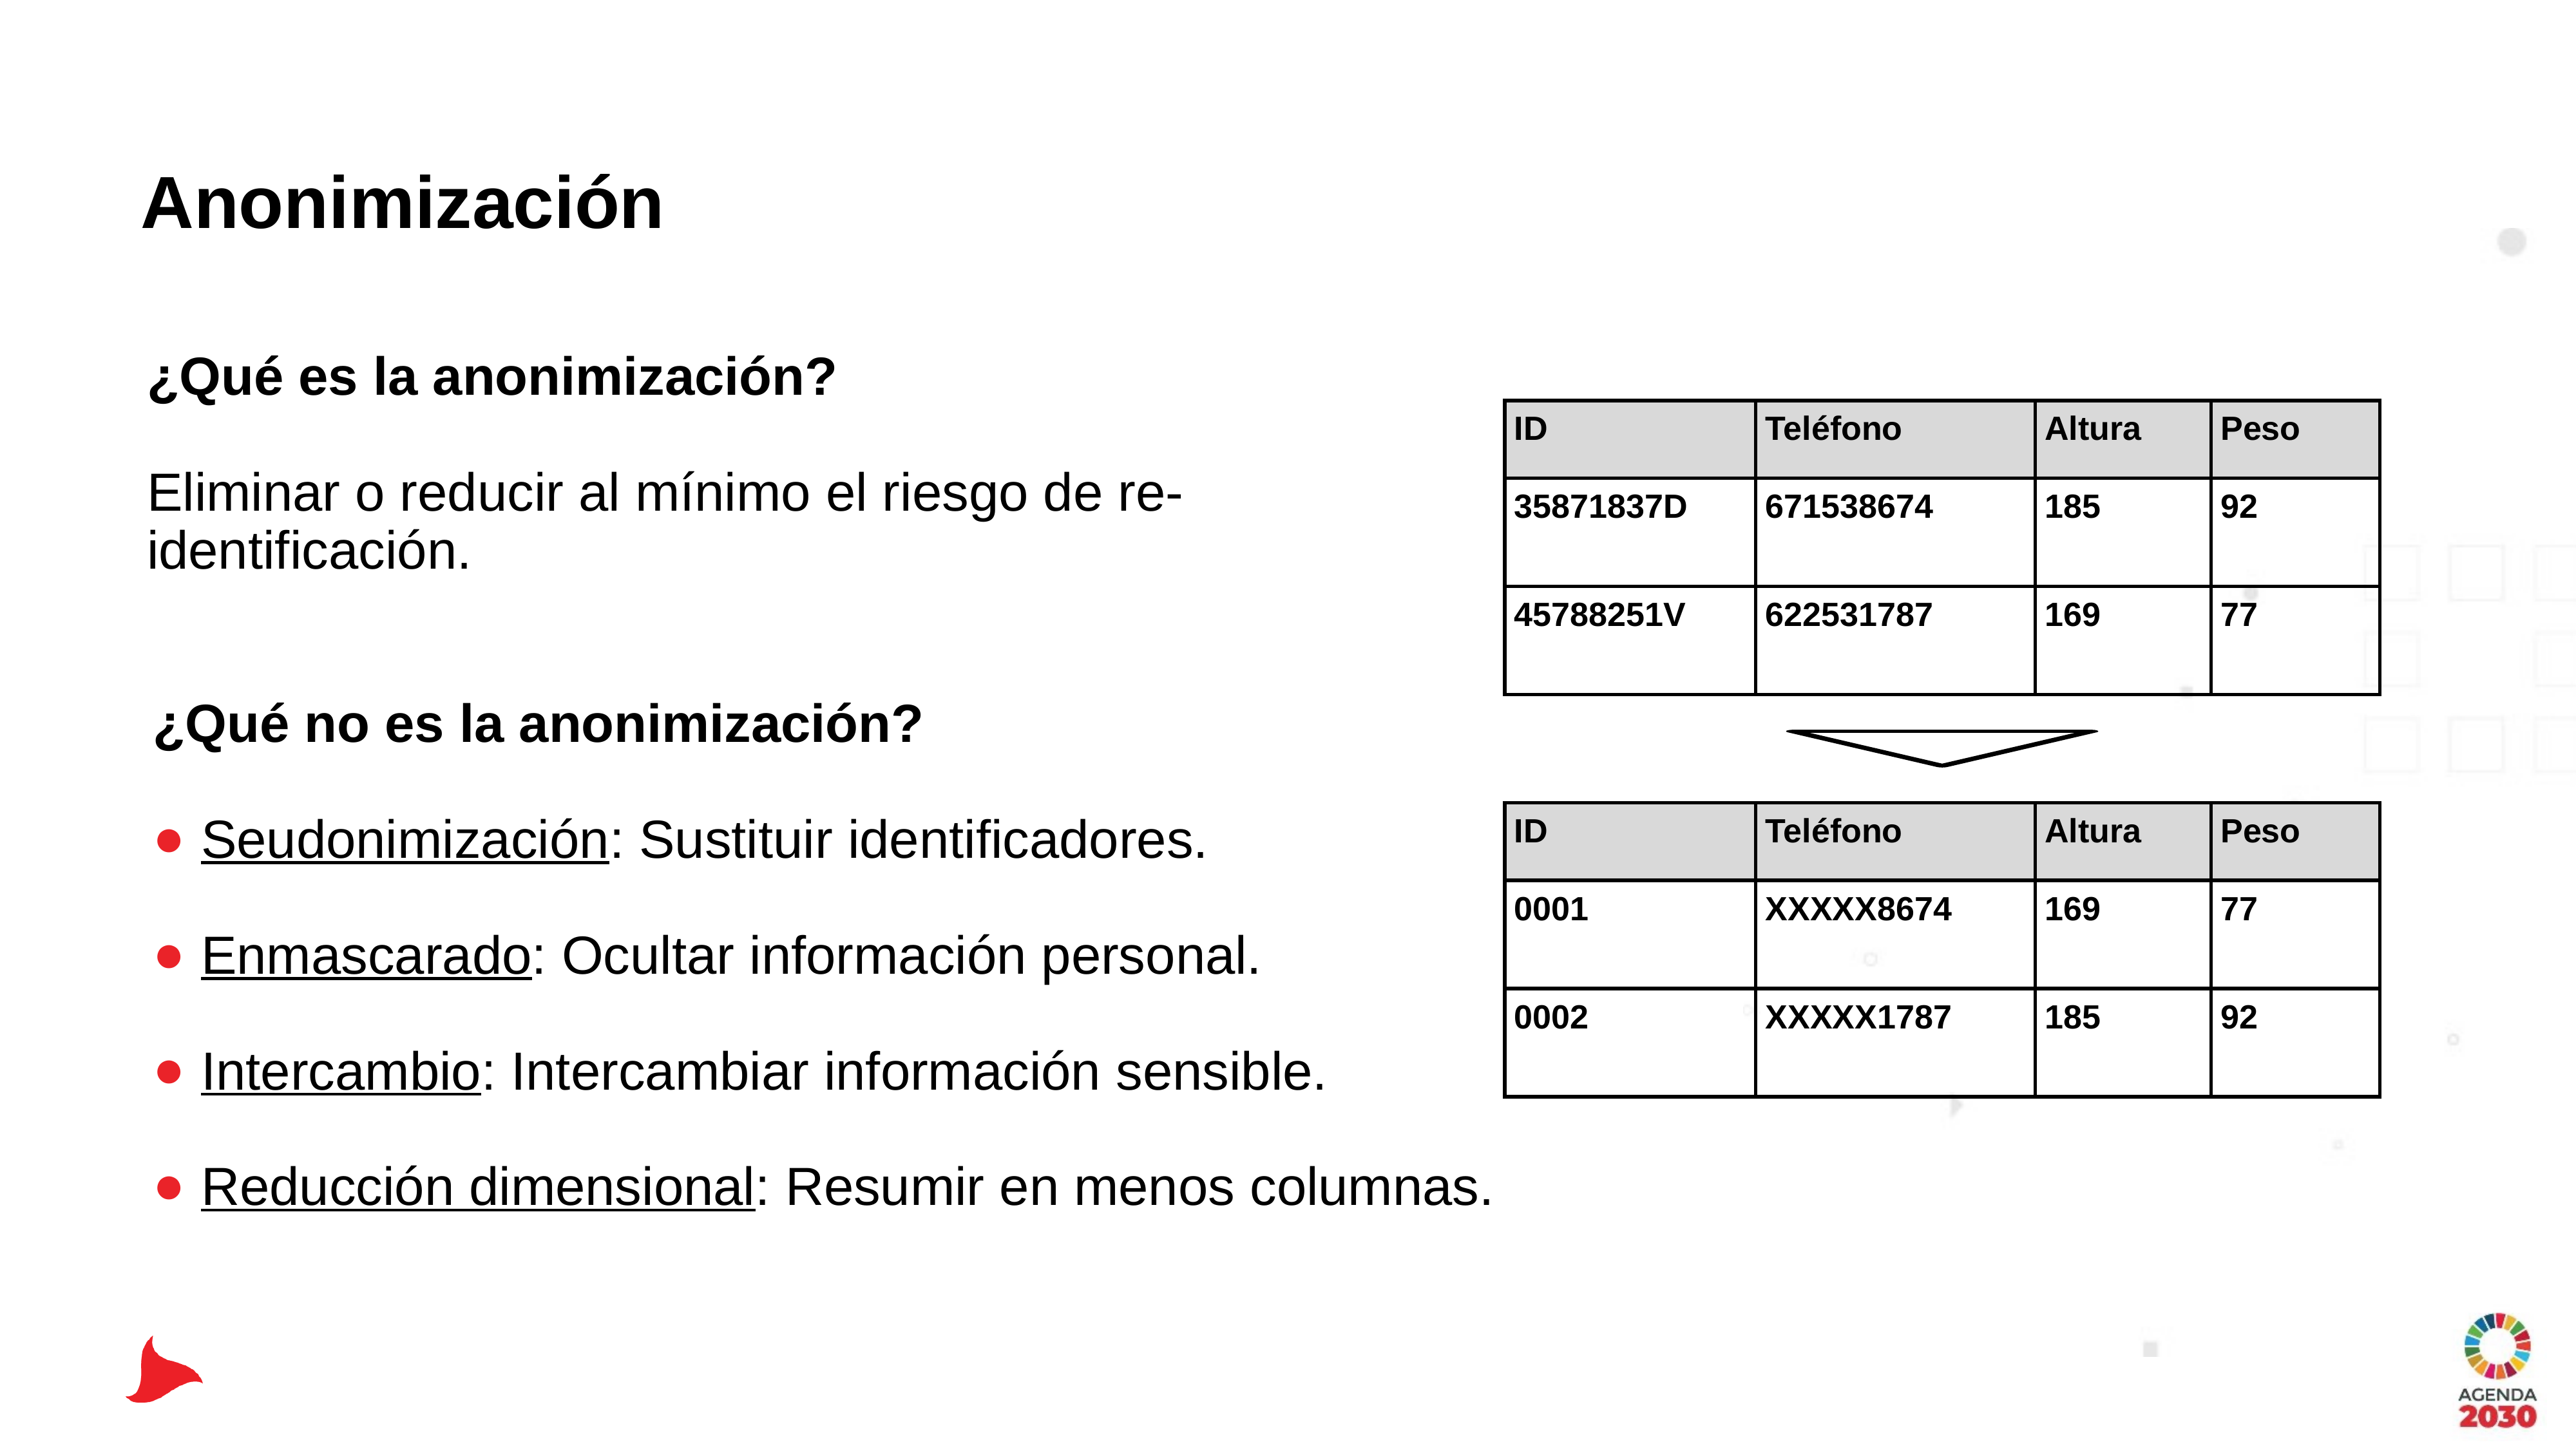

# Anonimización
¿Qué es la anonimización?
Eliminar o reducir al mínimo el riesgo de re-identificación.
| ID | Teléfono | Altura | Peso |
| --- | --- | --- | --- |
| 35871837D | 671538674 | 185 | 92 |
| 45788251V | 622531787 | 169 | 77 |
¿Qué no es la anonimización?
Seudonimización: Sustituir identificadores.
Enmascarado: Ocultar información personal.
Intercambio: Intercambiar información sensible.
Reducción dimensional: Resumir en menos columnas.
| ID | Teléfono | Altura | Peso |
| --- | --- | --- | --- |
| 0001 | XXXXX8674 | 169 | 77 |
| 0002 | XXXXX1787 | 185 | 92 |